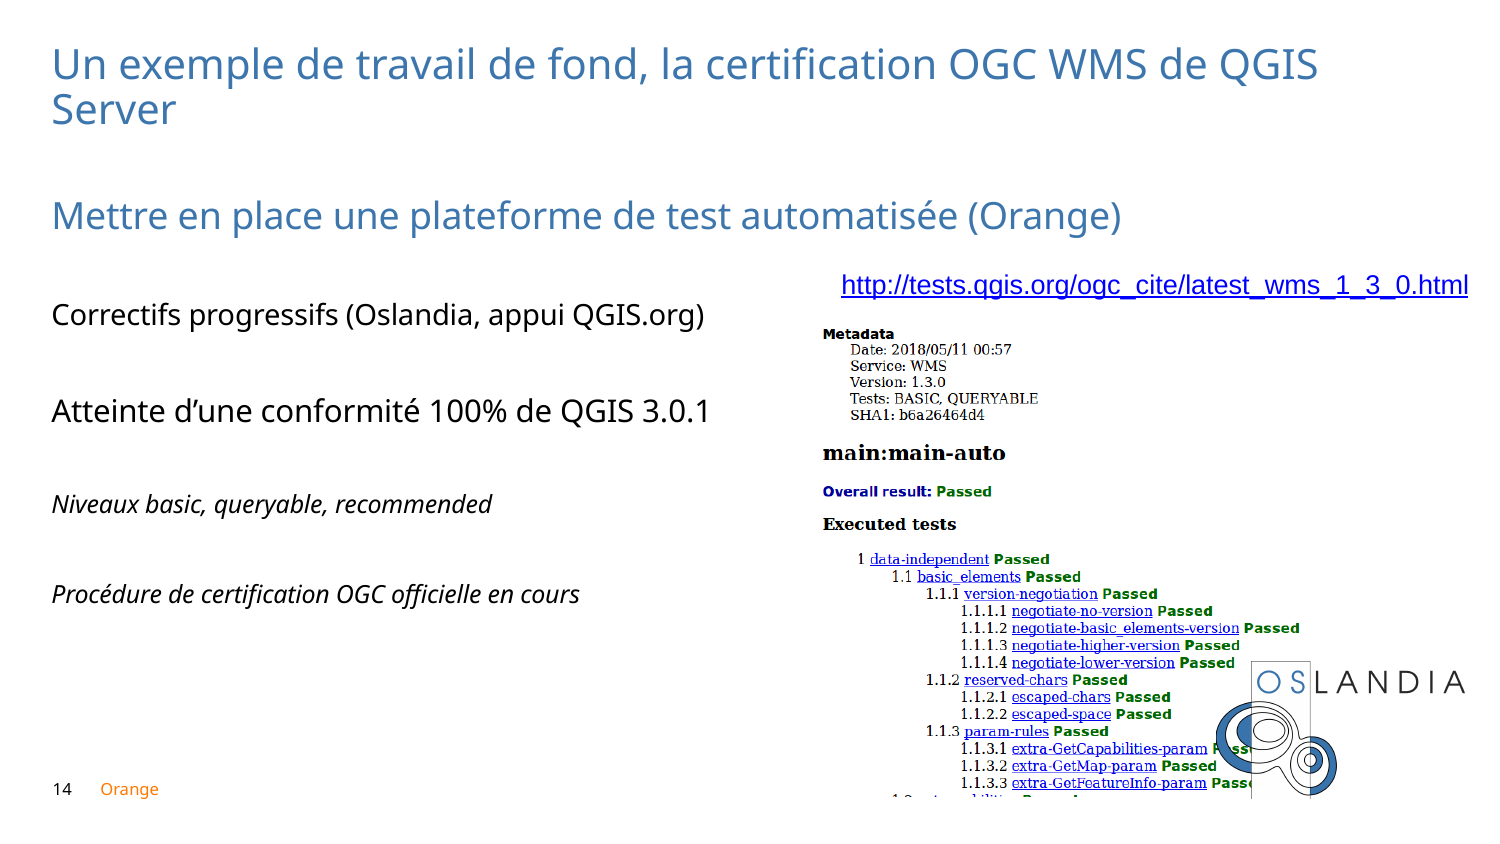

Un exemple de travail de fond, la certification OGC WMS de QGIS Server
Mettre en place une plateforme de test automatisée (Orange)
Correctifs progressifs (Oslandia, appui QGIS.org)
Atteinte d’une conformité 100% de QGIS 3.0.1
Niveaux basic, queryable, recommended
Procédure de certification OGC officielle en cours
http://tests.qgis.org/ogc_cite/latest_wms_1_3_0.html